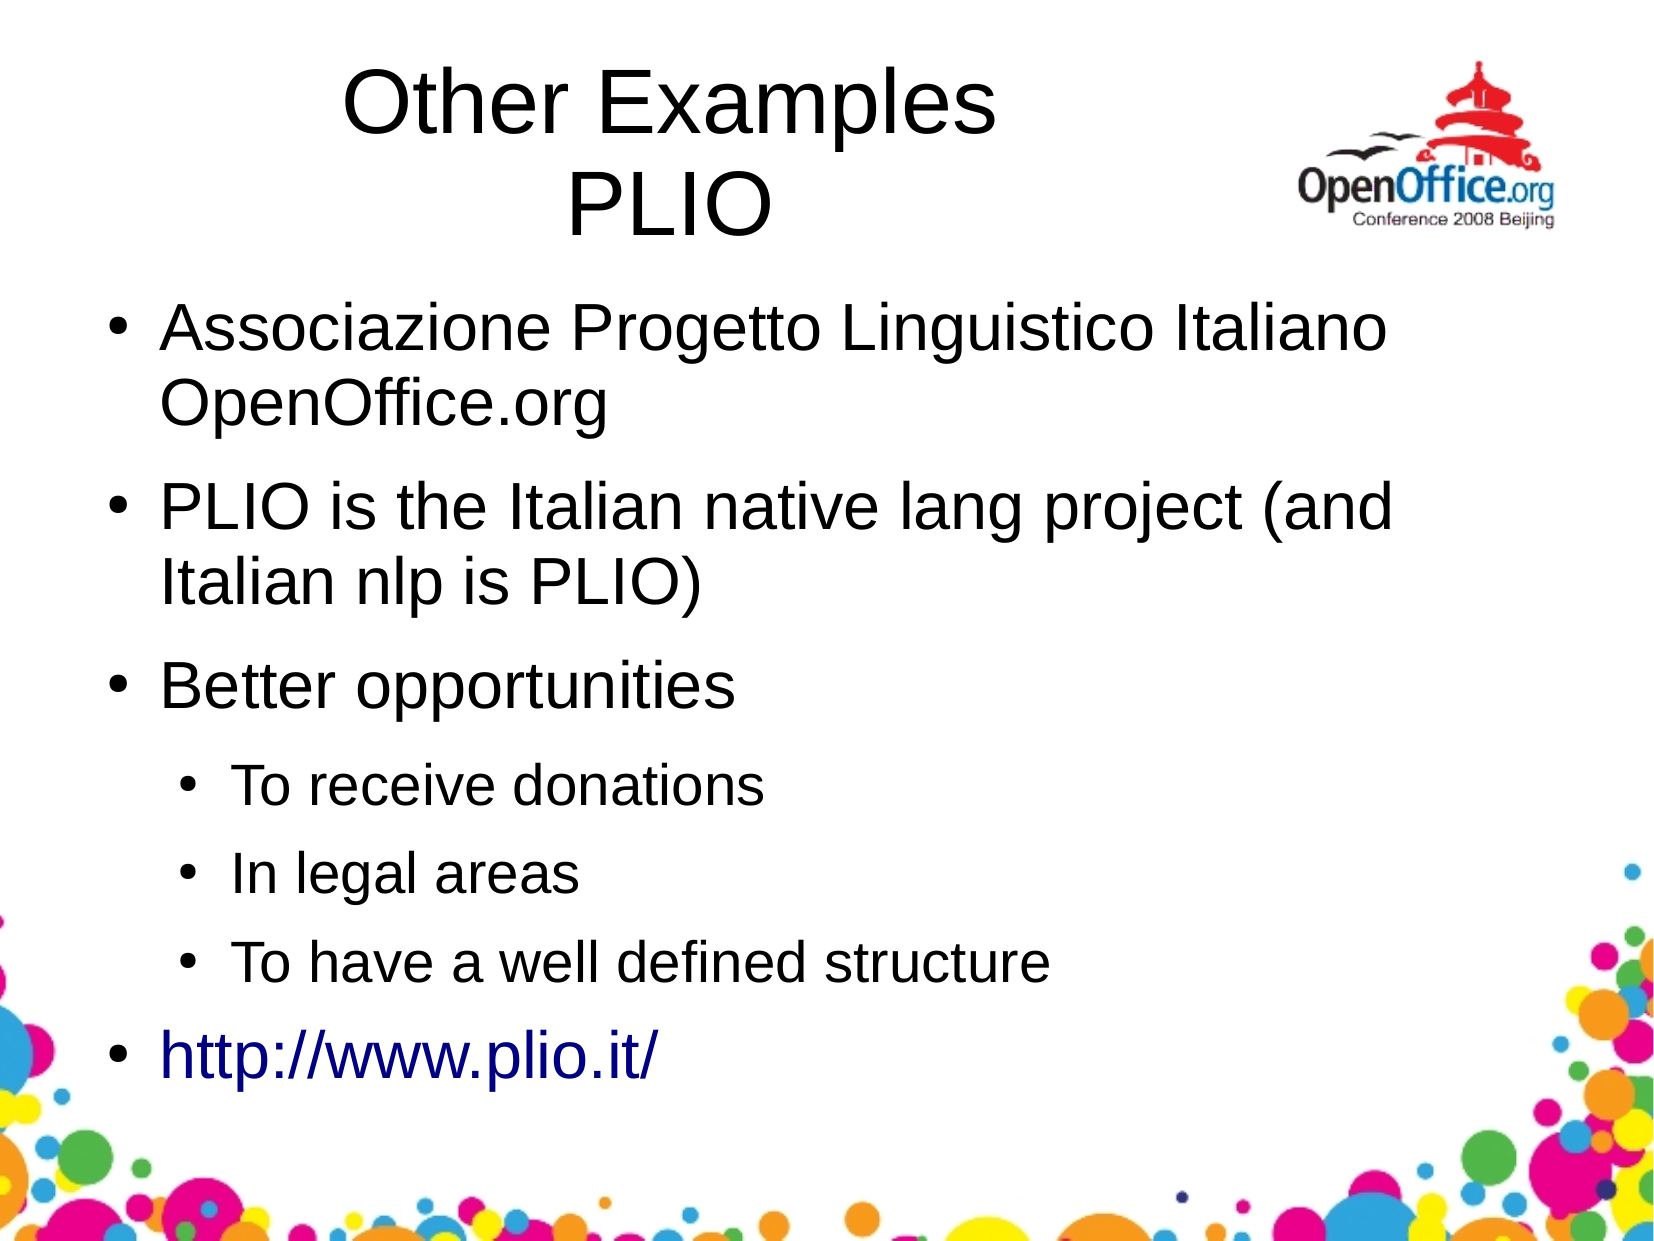

# Other Examples PLIO
Associazione Progetto Linguistico Italiano OpenOffice.org
PLIO is the Italian native lang project (and Italian nlp is PLIO)
Better opportunities
To receive donations
In legal areas
To have a well defined structure
http://www.plio.it/